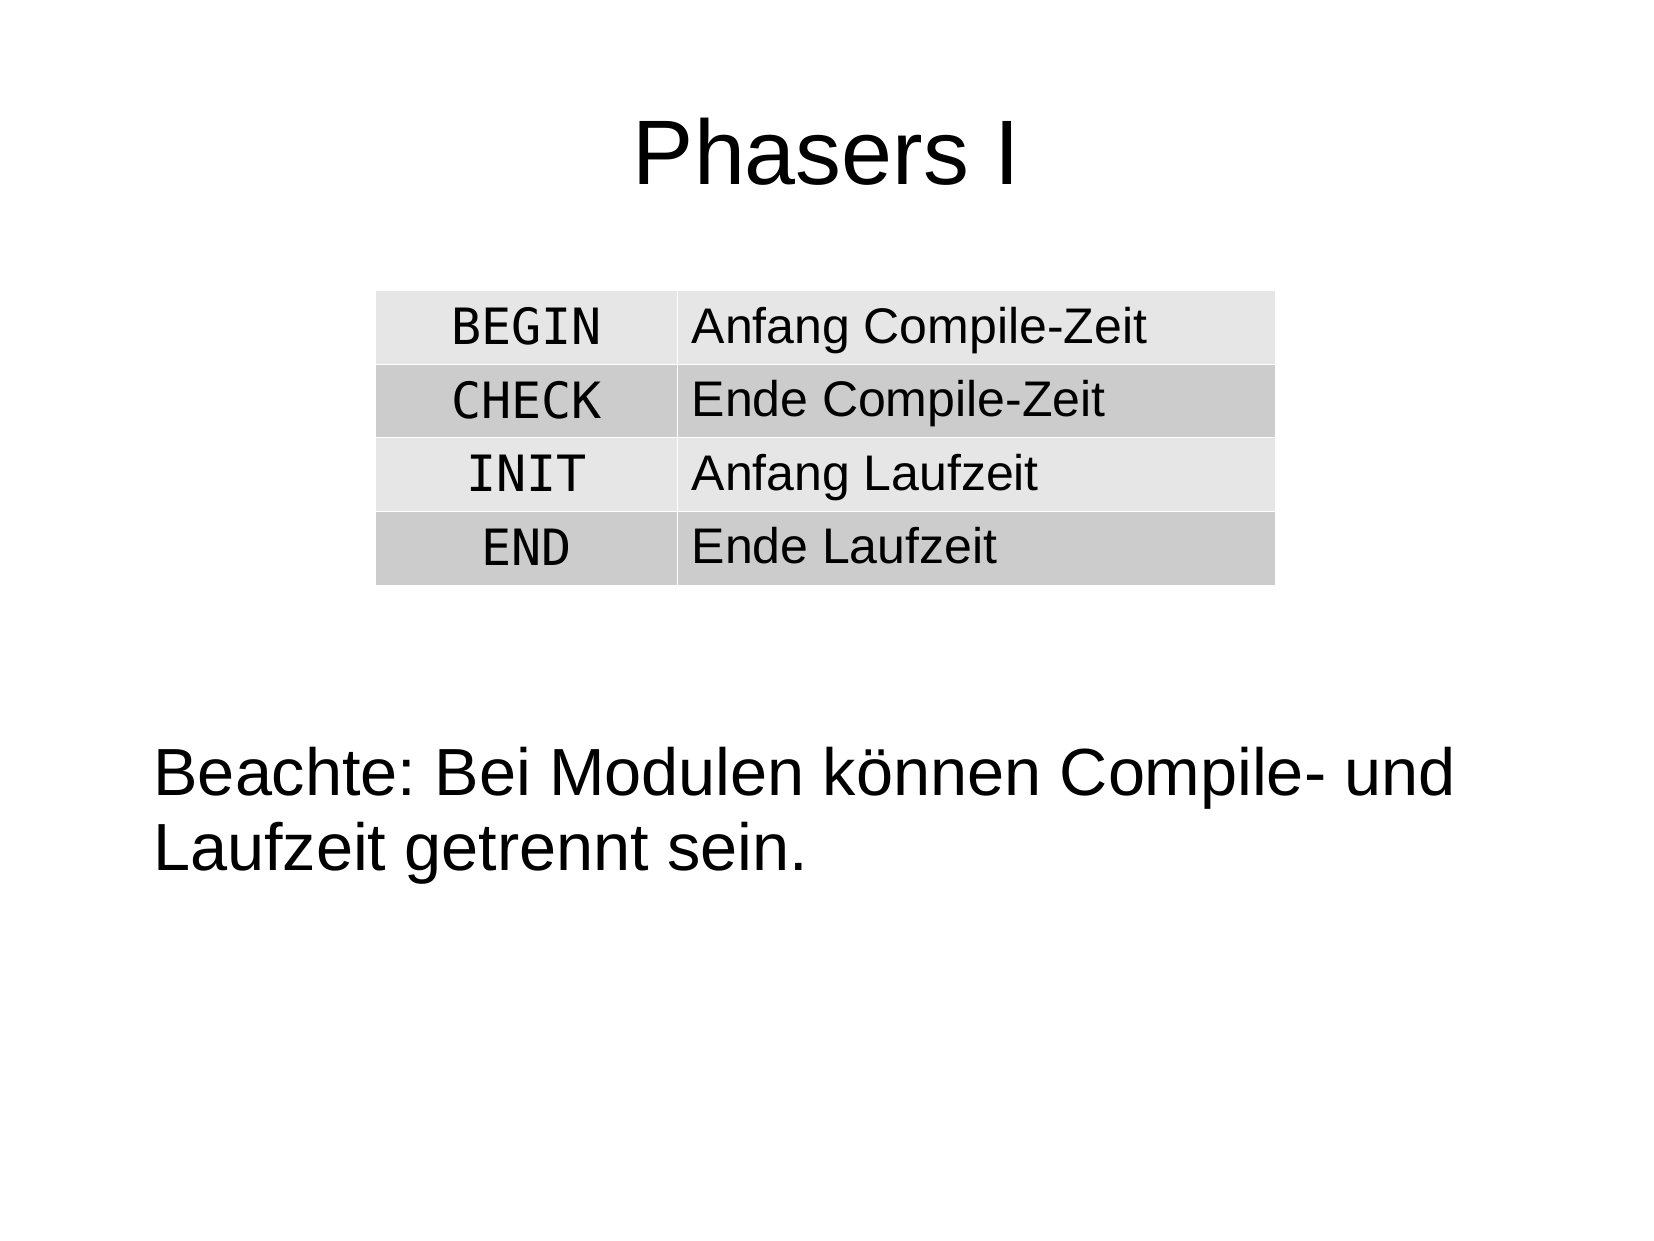

# Phasers I
| BEGIN | Anfang Compile-Zeit |
| --- | --- |
| CHECK | Ende Compile-Zeit |
| INIT | Anfang Laufzeit |
| END | Ende Laufzeit |
Beachte: Bei Modulen können Compile- und Laufzeit getrennt sein.